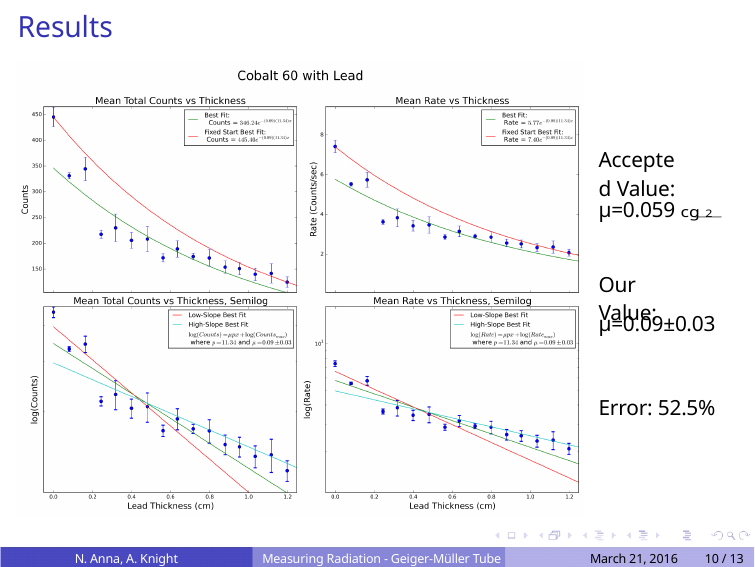

# Results
Accepted Value:
µ=0.059 cg 2
Our Value:
µ=0.09±0.03
Error: 52.5%
N. Anna, A. Knight
Measuring Radiation - Geiger-Müller Tube
March 21, 2016
10 / 13